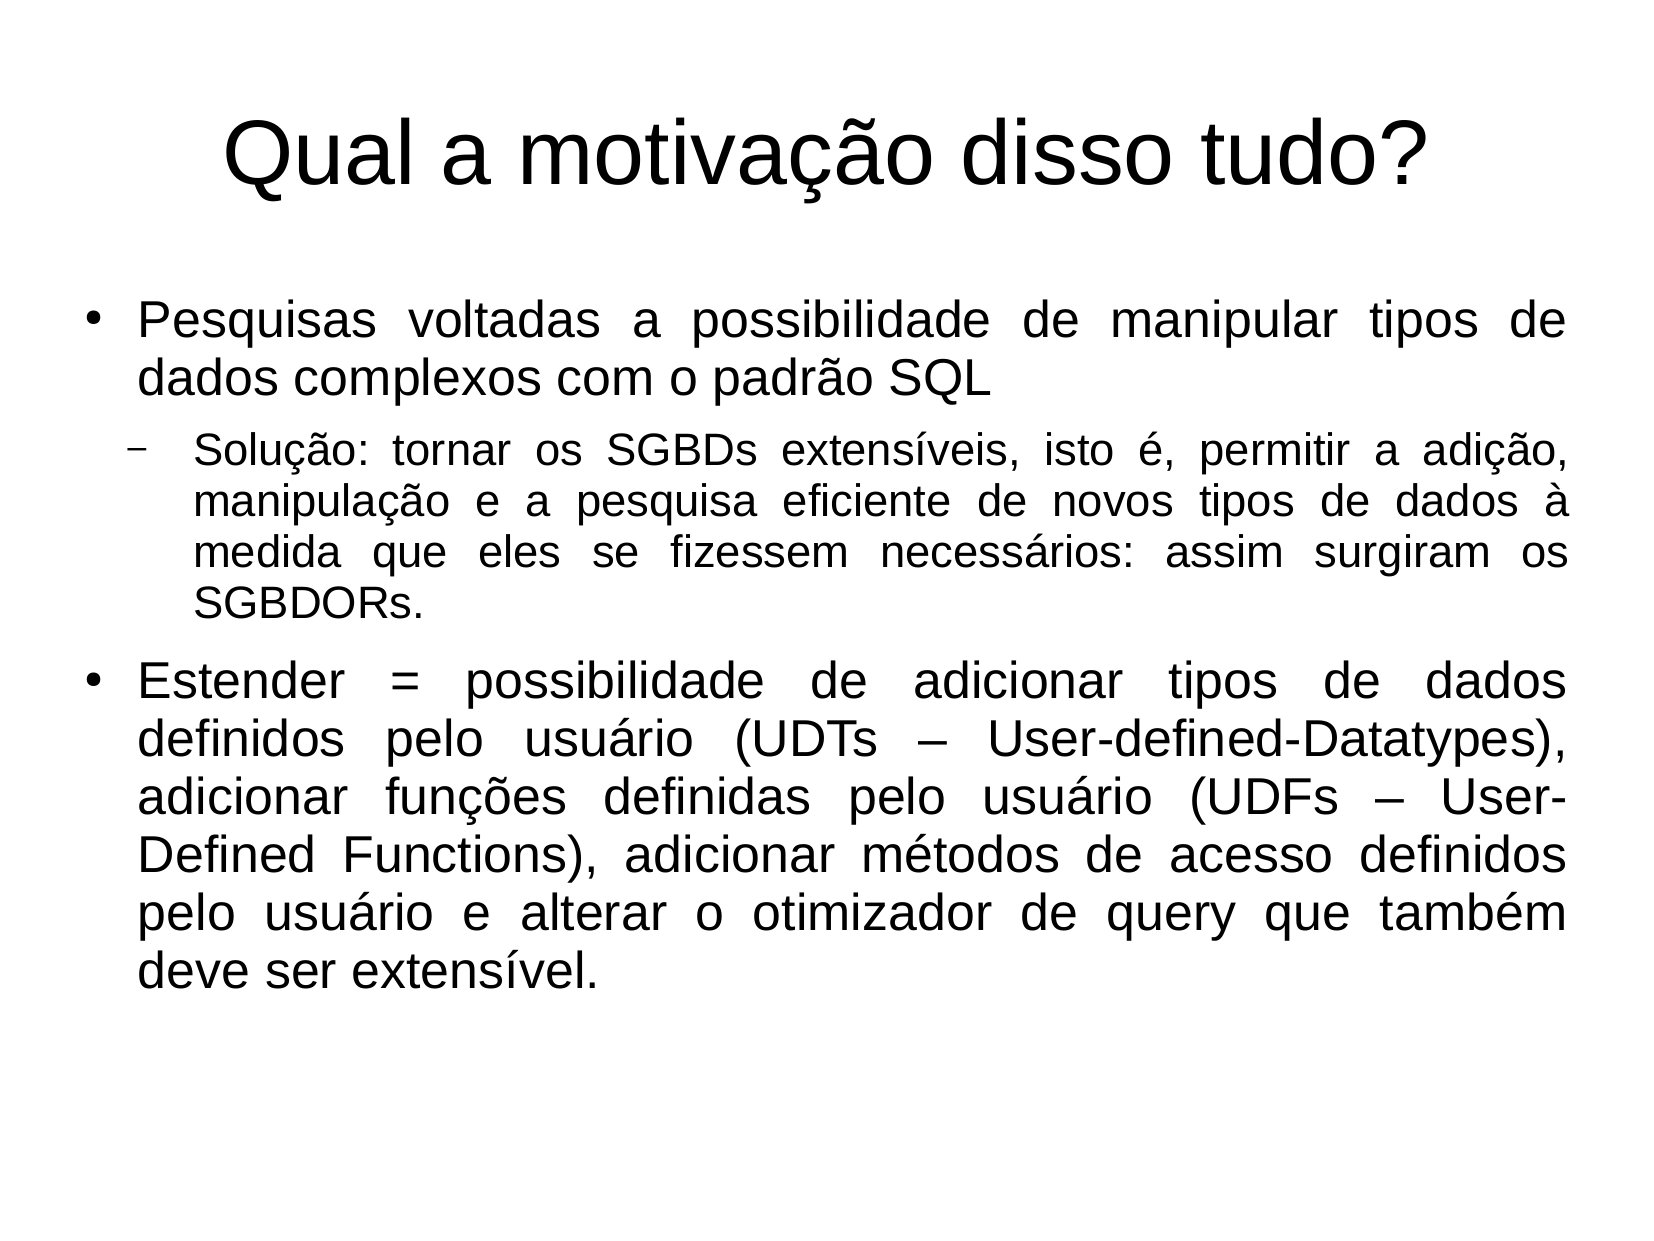

# Qual a motivação disso tudo?
Pesquisas voltadas a possibilidade de manipular tipos de dados complexos com o padrão SQL
Solução: tornar os SGBDs extensíveis, isto é, permitir a adição, manipulação e a pesquisa eficiente de novos tipos de dados à medida que eles se fizessem necessários: assim surgiram os SGBDORs.
Estender = possibilidade de adicionar tipos de dados definidos pelo usuário (UDTs – User-defined-Datatypes), adicionar funções definidas pelo usuário (UDFs – User-Defined Functions), adicionar métodos de acesso definidos pelo usuário e alterar o otimizador de query que também deve ser extensível.